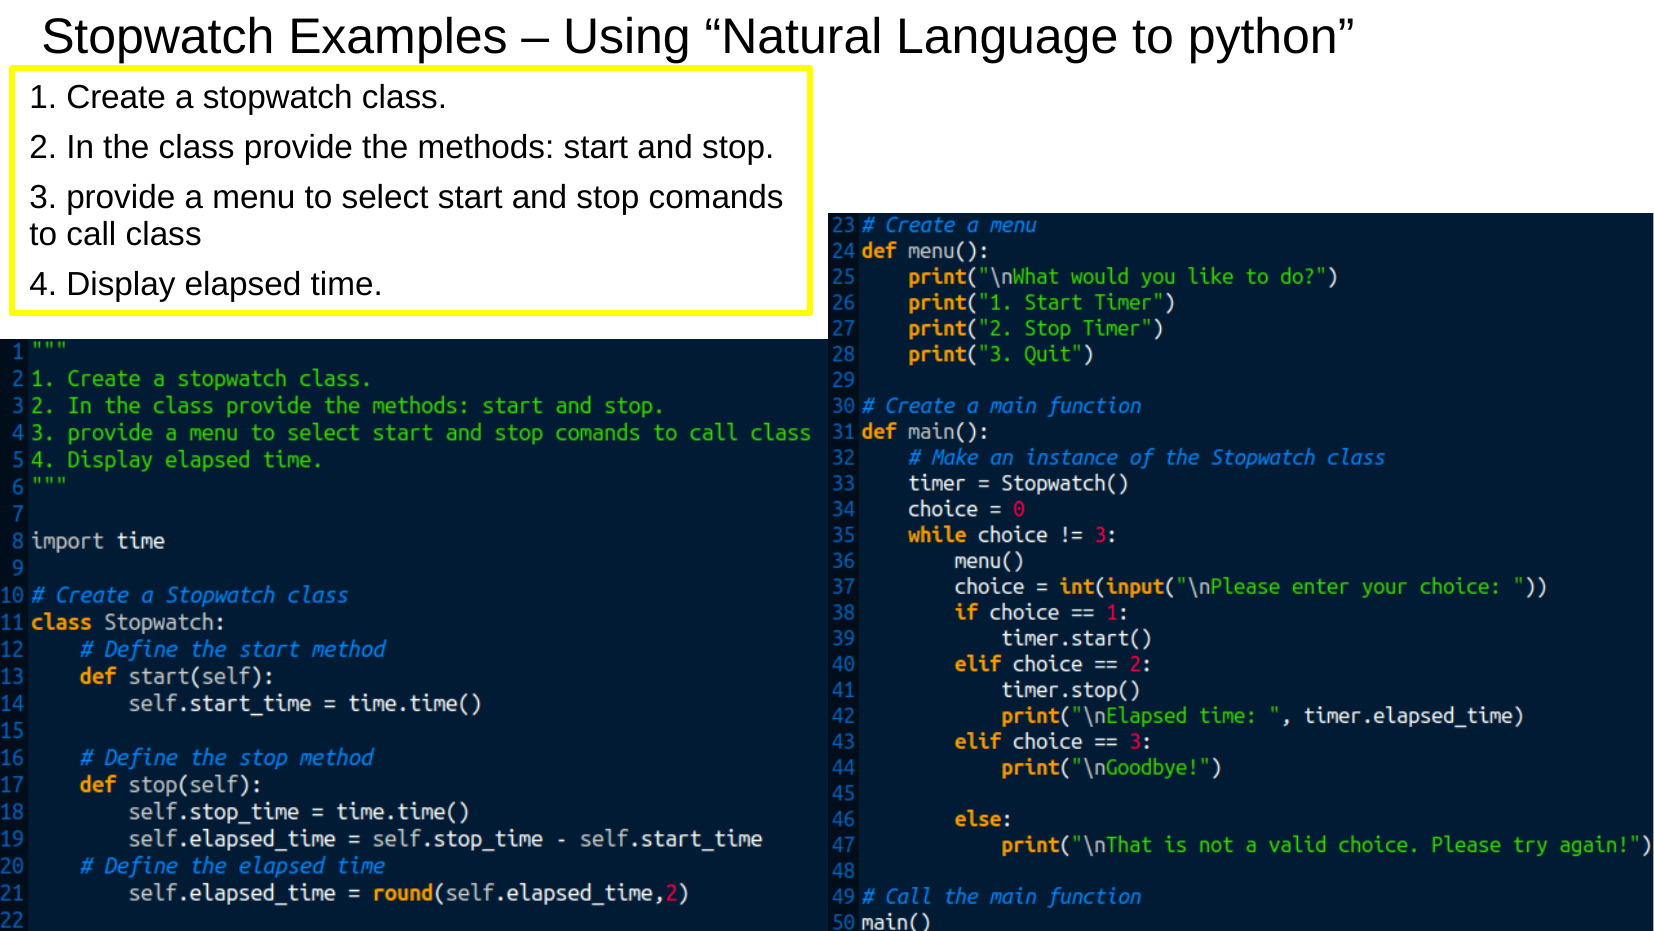

# Stopwatch Examples – Using “Natural Language to python”
1. Create a stopwatch class.
2. In the class provide the methods: start and stop.
3. provide a menu to select start and stop comands to call class
4. Display elapsed time.